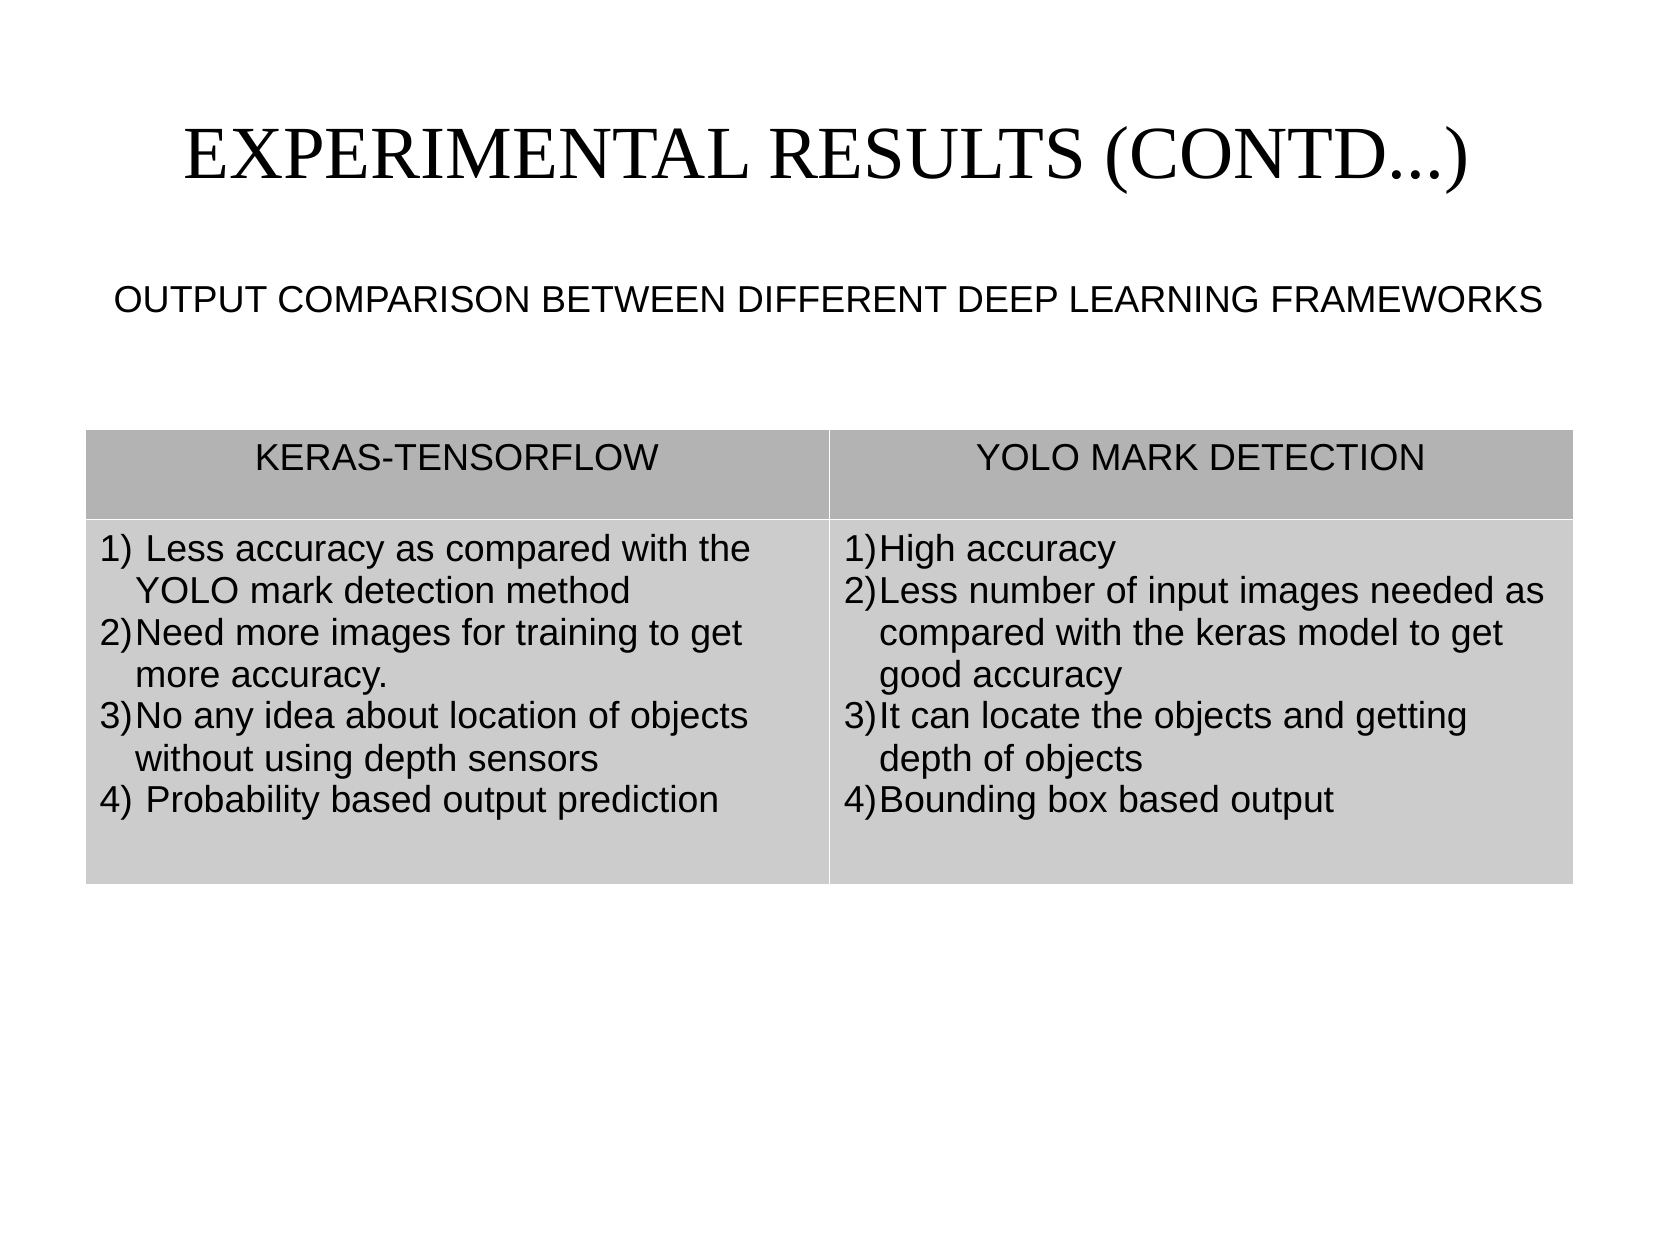

# EXPERIMENTAL RESULTS (CONTD...)
OUTPUT COMPARISON BETWEEN DIFFERENT DEEP LEARNING FRAMEWORKS
| KERAS-TENSORFLOW | YOLO MARK DETECTION |
| --- | --- |
| Less accuracy as compared with the YOLO mark detection method Need more images for training to get more accuracy. No any idea about location of objects without using depth sensors Probability based output prediction | High accuracy Less number of input images needed as compared with the keras model to get good accuracy It can locate the objects and getting depth of objects Bounding box based output |